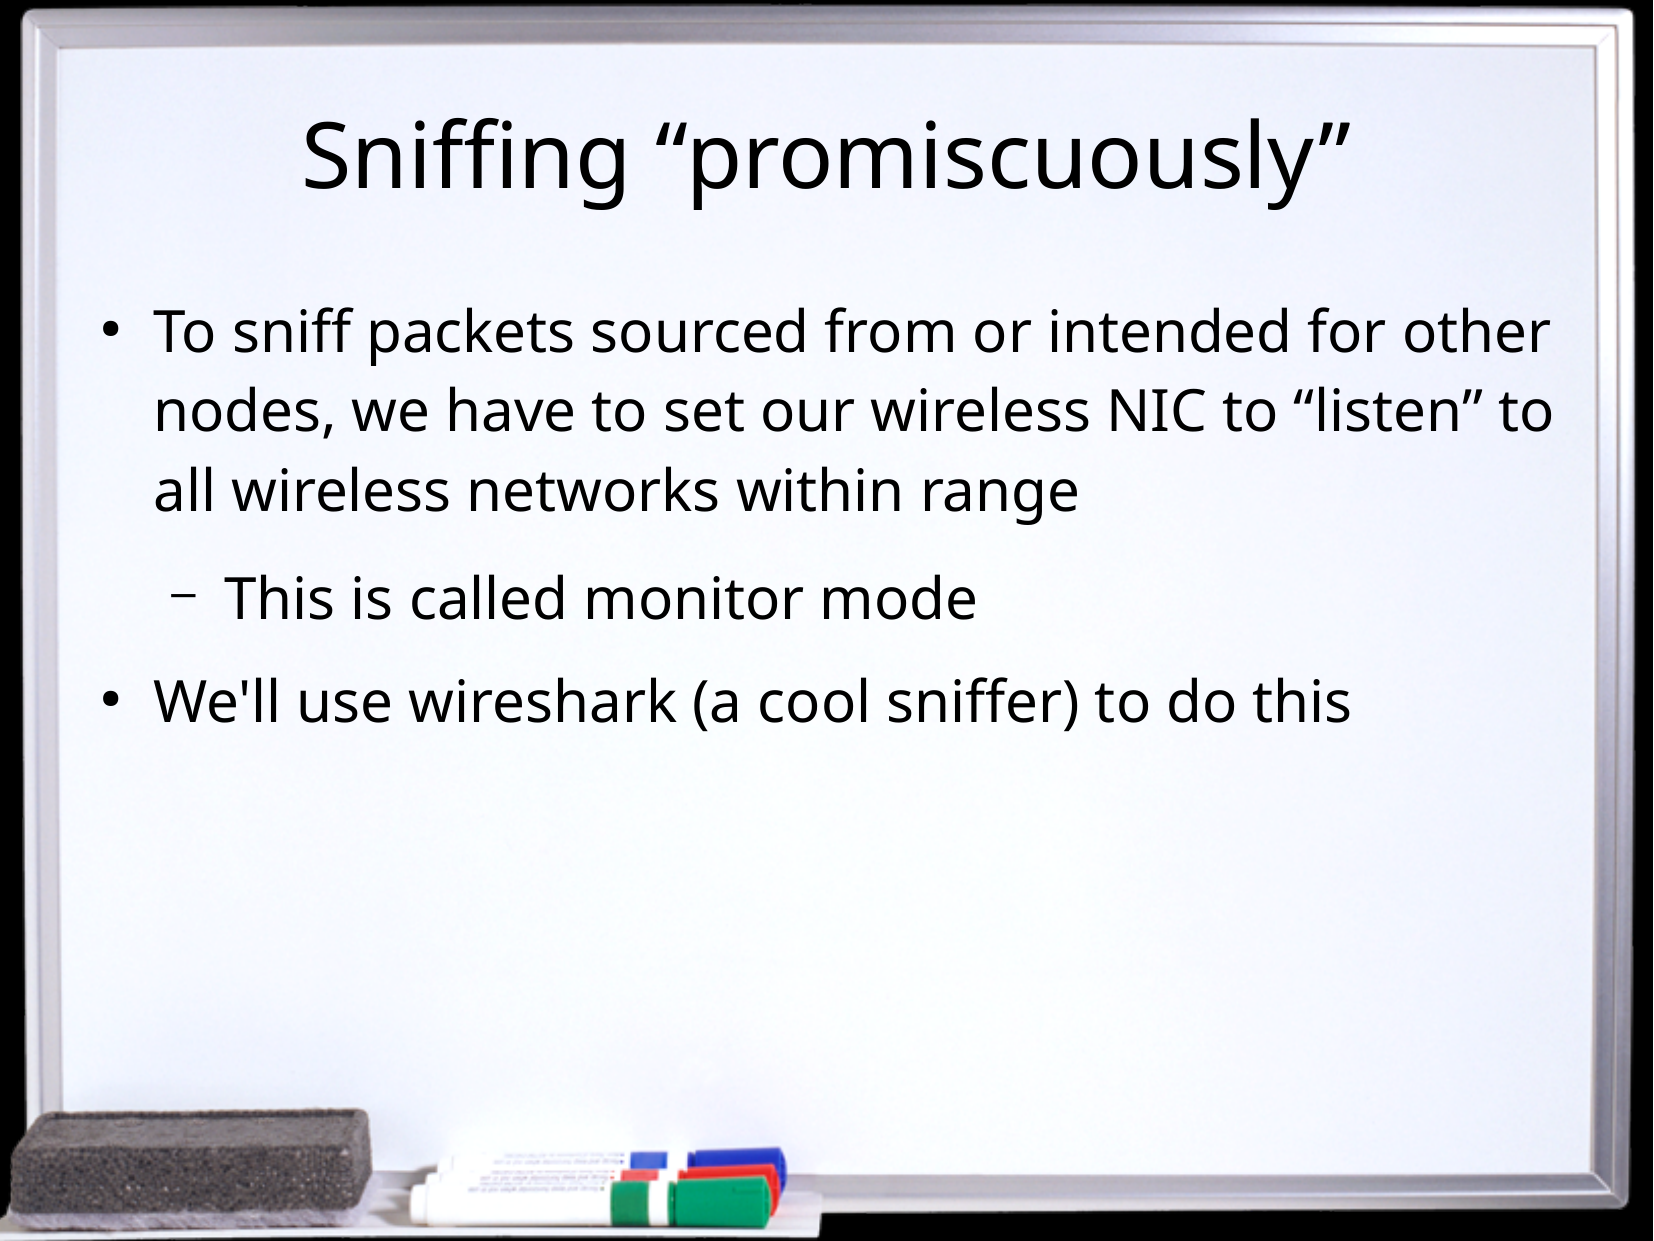

# Sniffing “promiscuously”
To sniff packets sourced from or intended for other nodes, we have to set our wireless NIC to “listen” to all wireless networks within range
This is called monitor mode
We'll use wireshark (a cool sniffer) to do this